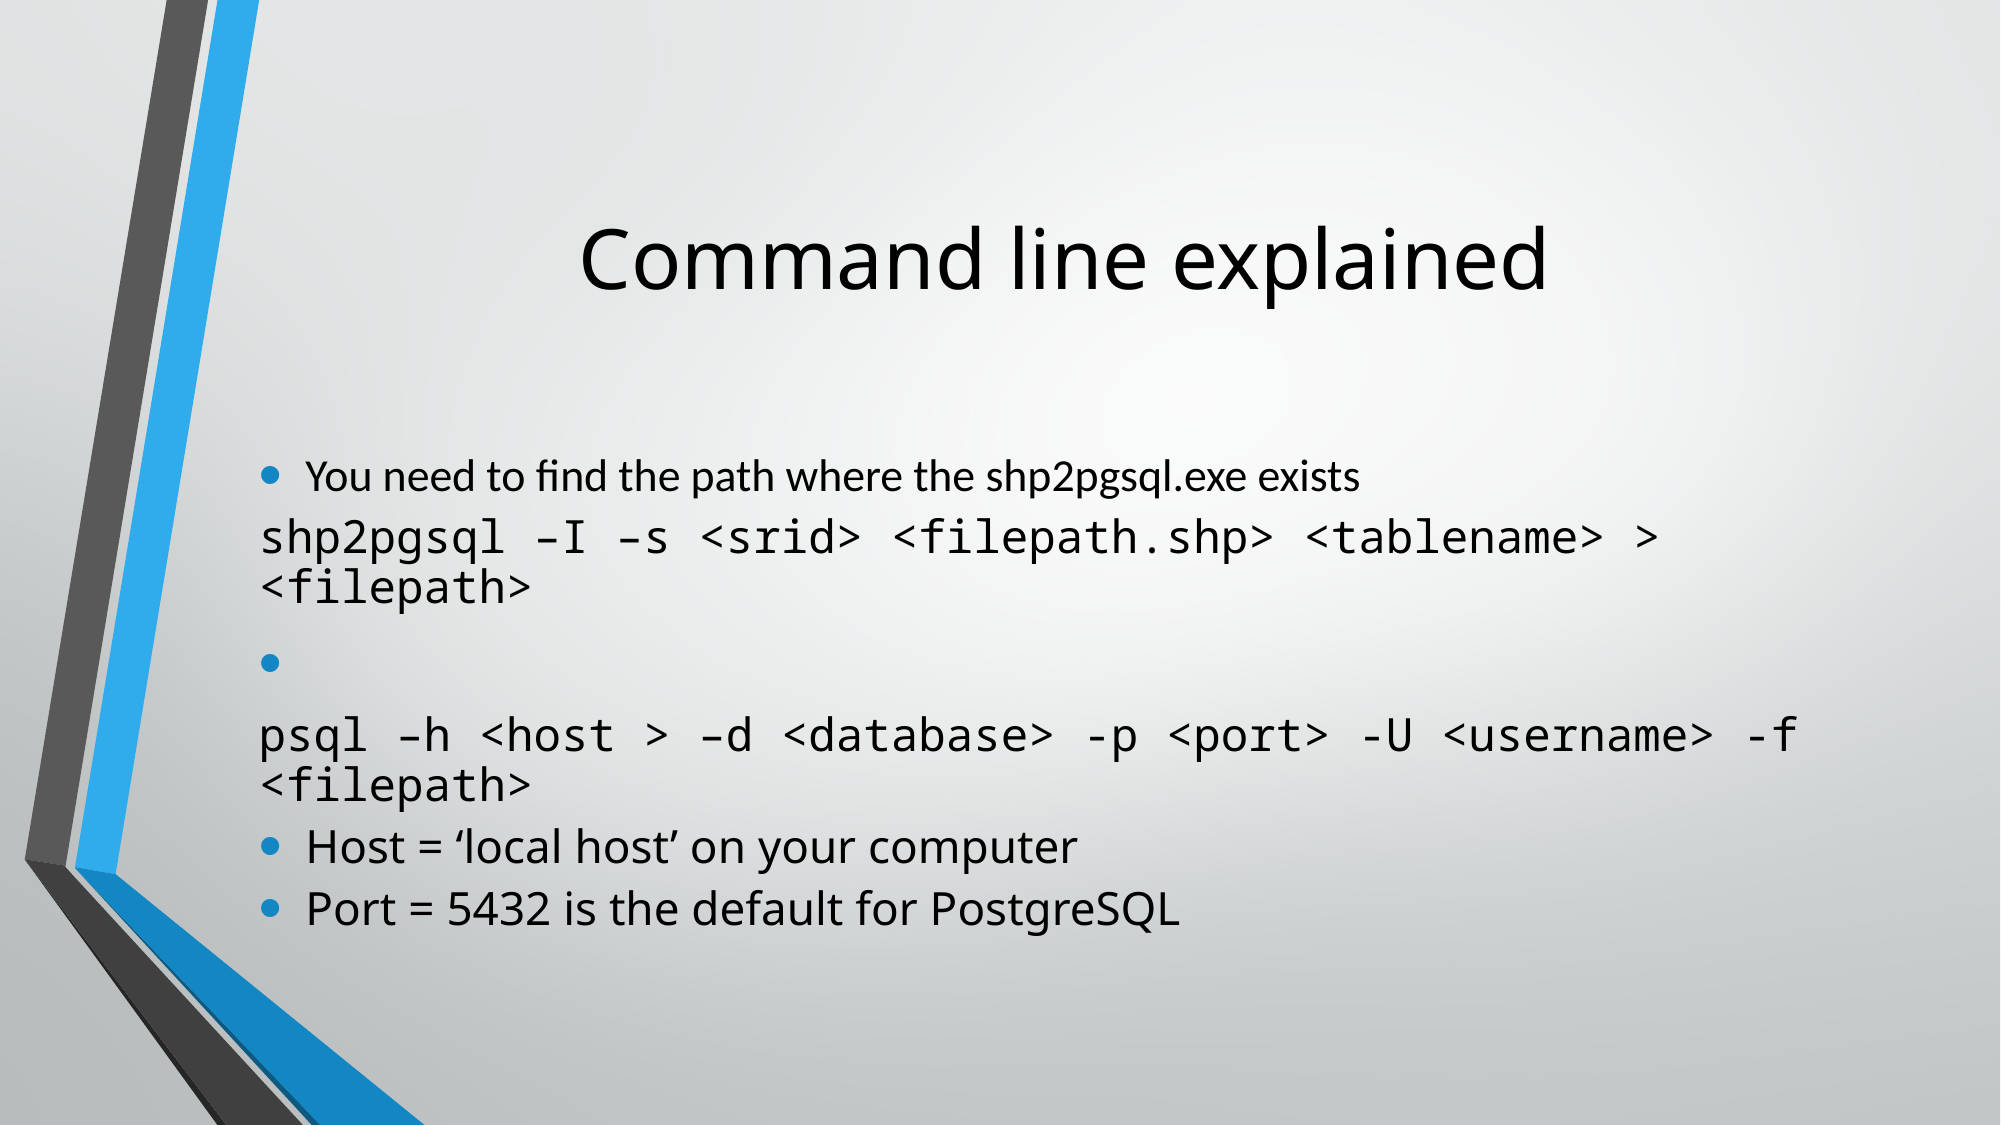

# Command line explained
You need to find the path where the shp2pgsql.exe exists
shp2pgsql –I –s <srid> <filepath.shp> <tablename> > <filepath>
psql –h <host > –d <database> -p <port> -U <username> -f <filepath>
Host = ‘local host’ on your computer
Port = 5432 is the default for PostgreSQL